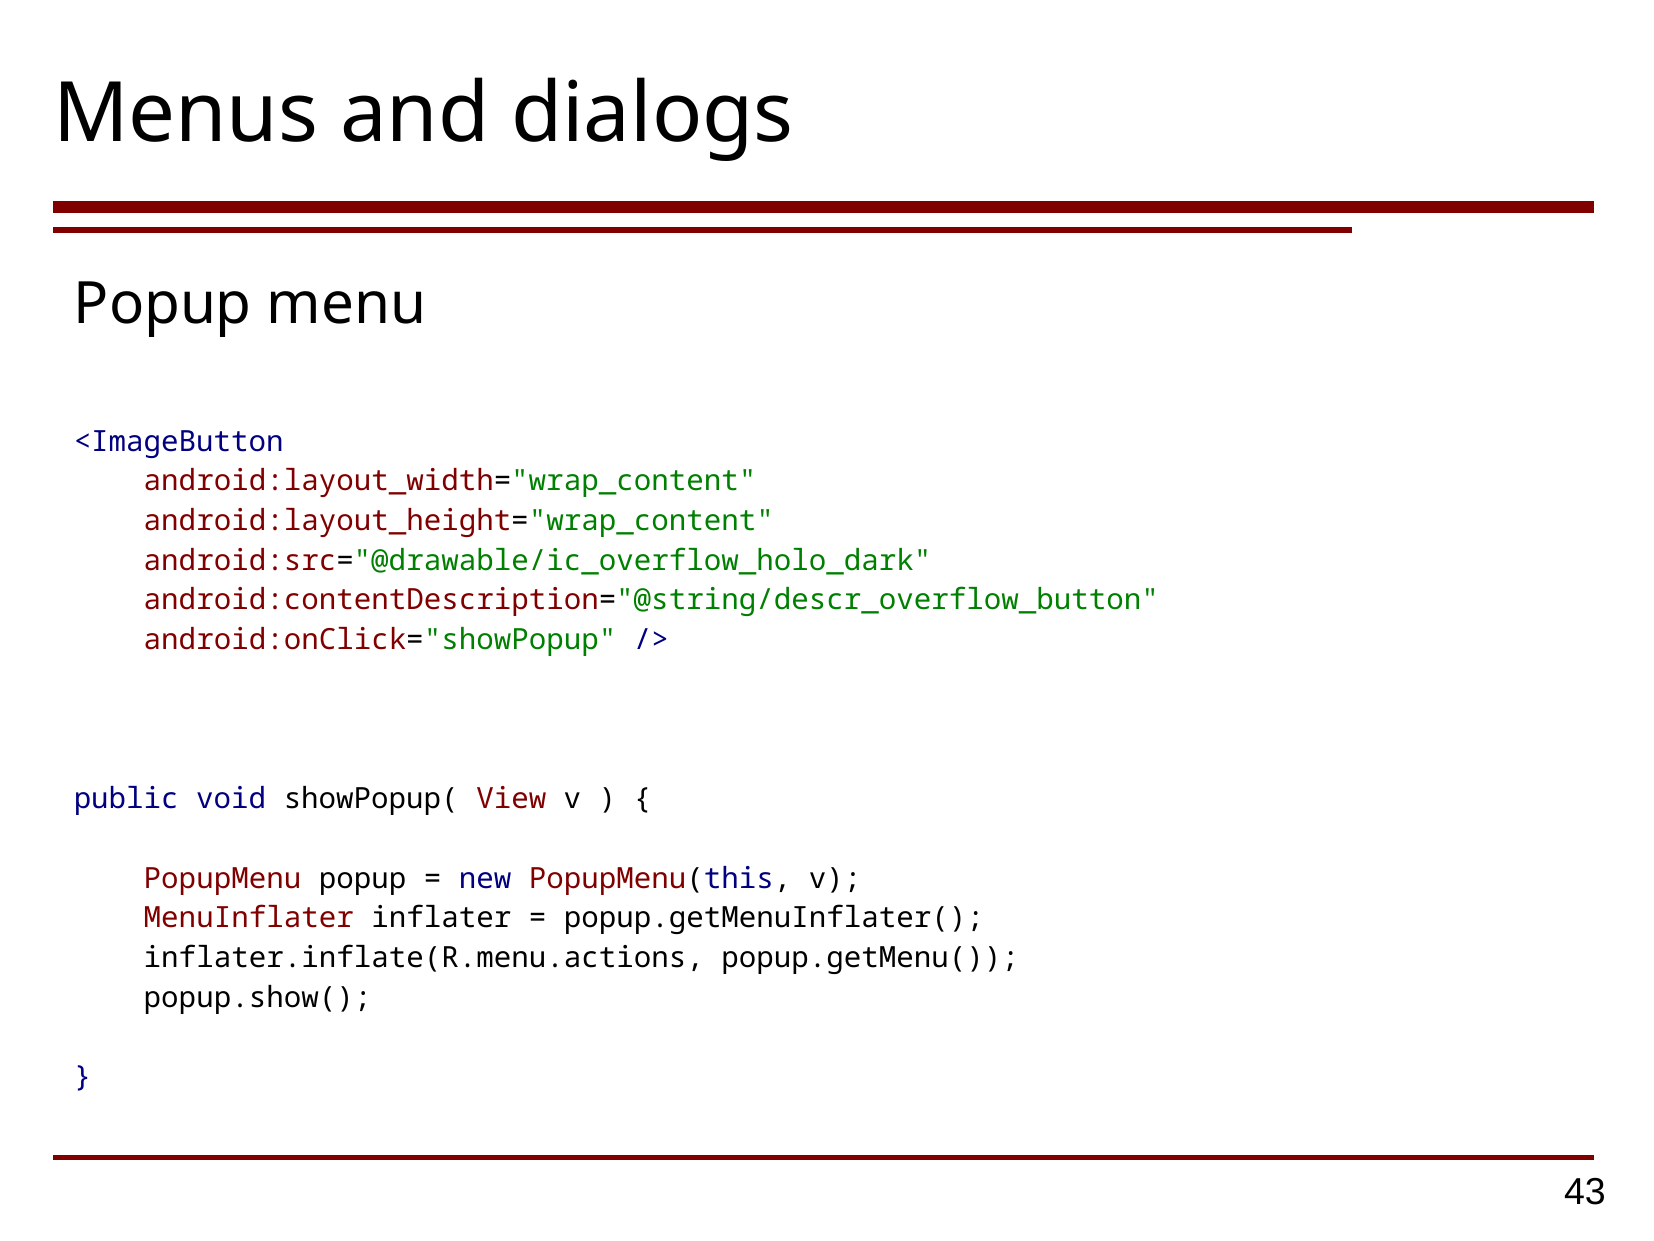

# Menus and dialogs
Popup menu
<ImageButton
 android:layout_width="wrap_content"
 android:layout_height="wrap_content"
 android:src="@drawable/ic_overflow_holo_dark"
 android:contentDescription="@string/descr_overflow_button"
 android:onClick="showPopup" />
public void showPopup( View v ) {
 PopupMenu popup = new PopupMenu(this, v);
 MenuInflater inflater = popup.getMenuInflater();
 inflater.inflate(R.menu.actions, popup.getMenu());
 popup.show();
}